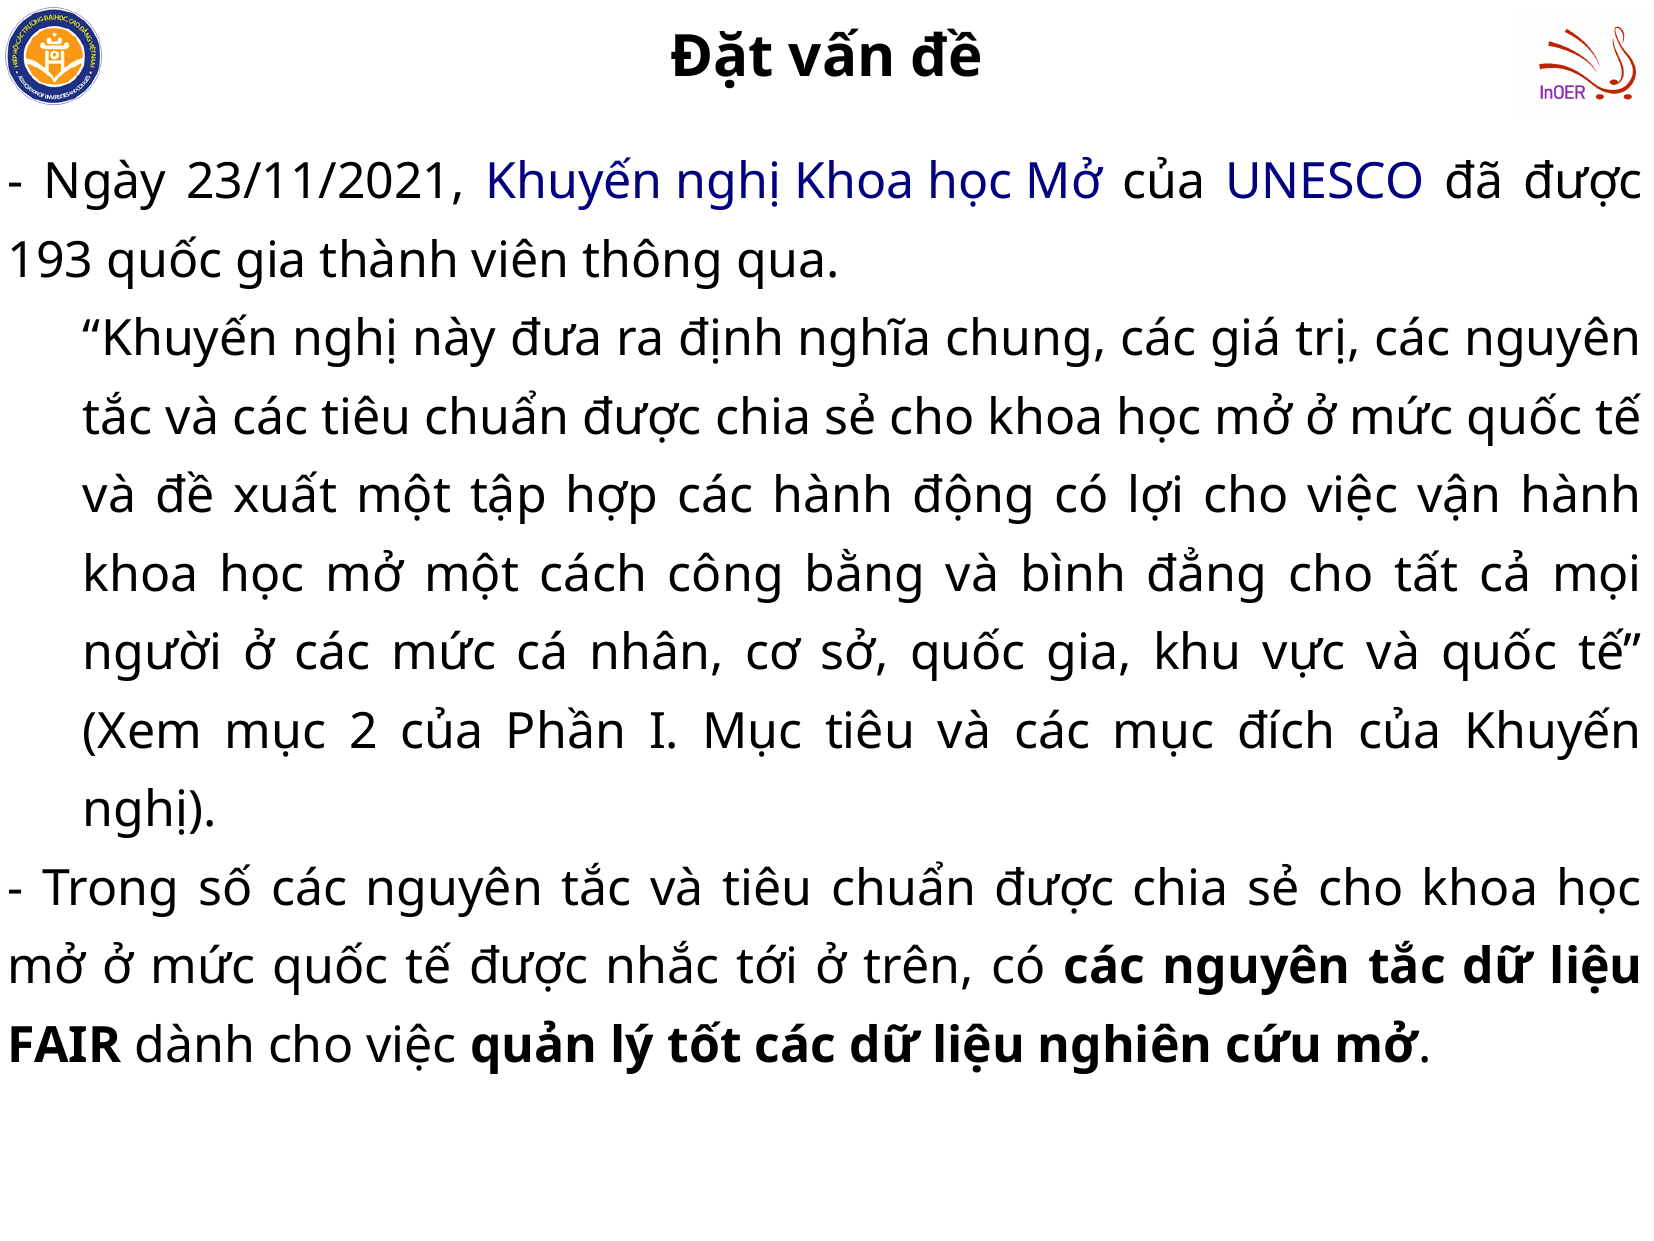

# Đặt vấn đề
- Ngày 23/11/2021, Khuyến nghị Khoa học Mở của UNESCO đã được 193 quốc gia thành viên thông qua.
“Khuyến nghị này đưa ra định nghĩa chung, các giá trị, các nguyên tắc và các tiêu chuẩn được chia sẻ cho khoa học mở ở mức quốc tế và đề xuất một tập hợp các hành động có lợi cho việc vận hành khoa học mở một cách công bằng và bình đẳng cho tất cả mọi người ở các mức cá nhân, cơ sở, quốc gia, khu vực và quốc tế” (Xem mục 2 của Phần I. Mục tiêu và các mục đích của Khuyến nghị).
- Trong số các nguyên tắc và tiêu chuẩn được chia sẻ cho khoa học mở ở mức quốc tế được nhắc tới ở trên, có các nguyên tắc dữ liệu FAIR dành cho việc quản lý tốt các dữ liệu nghiên cứu mở.